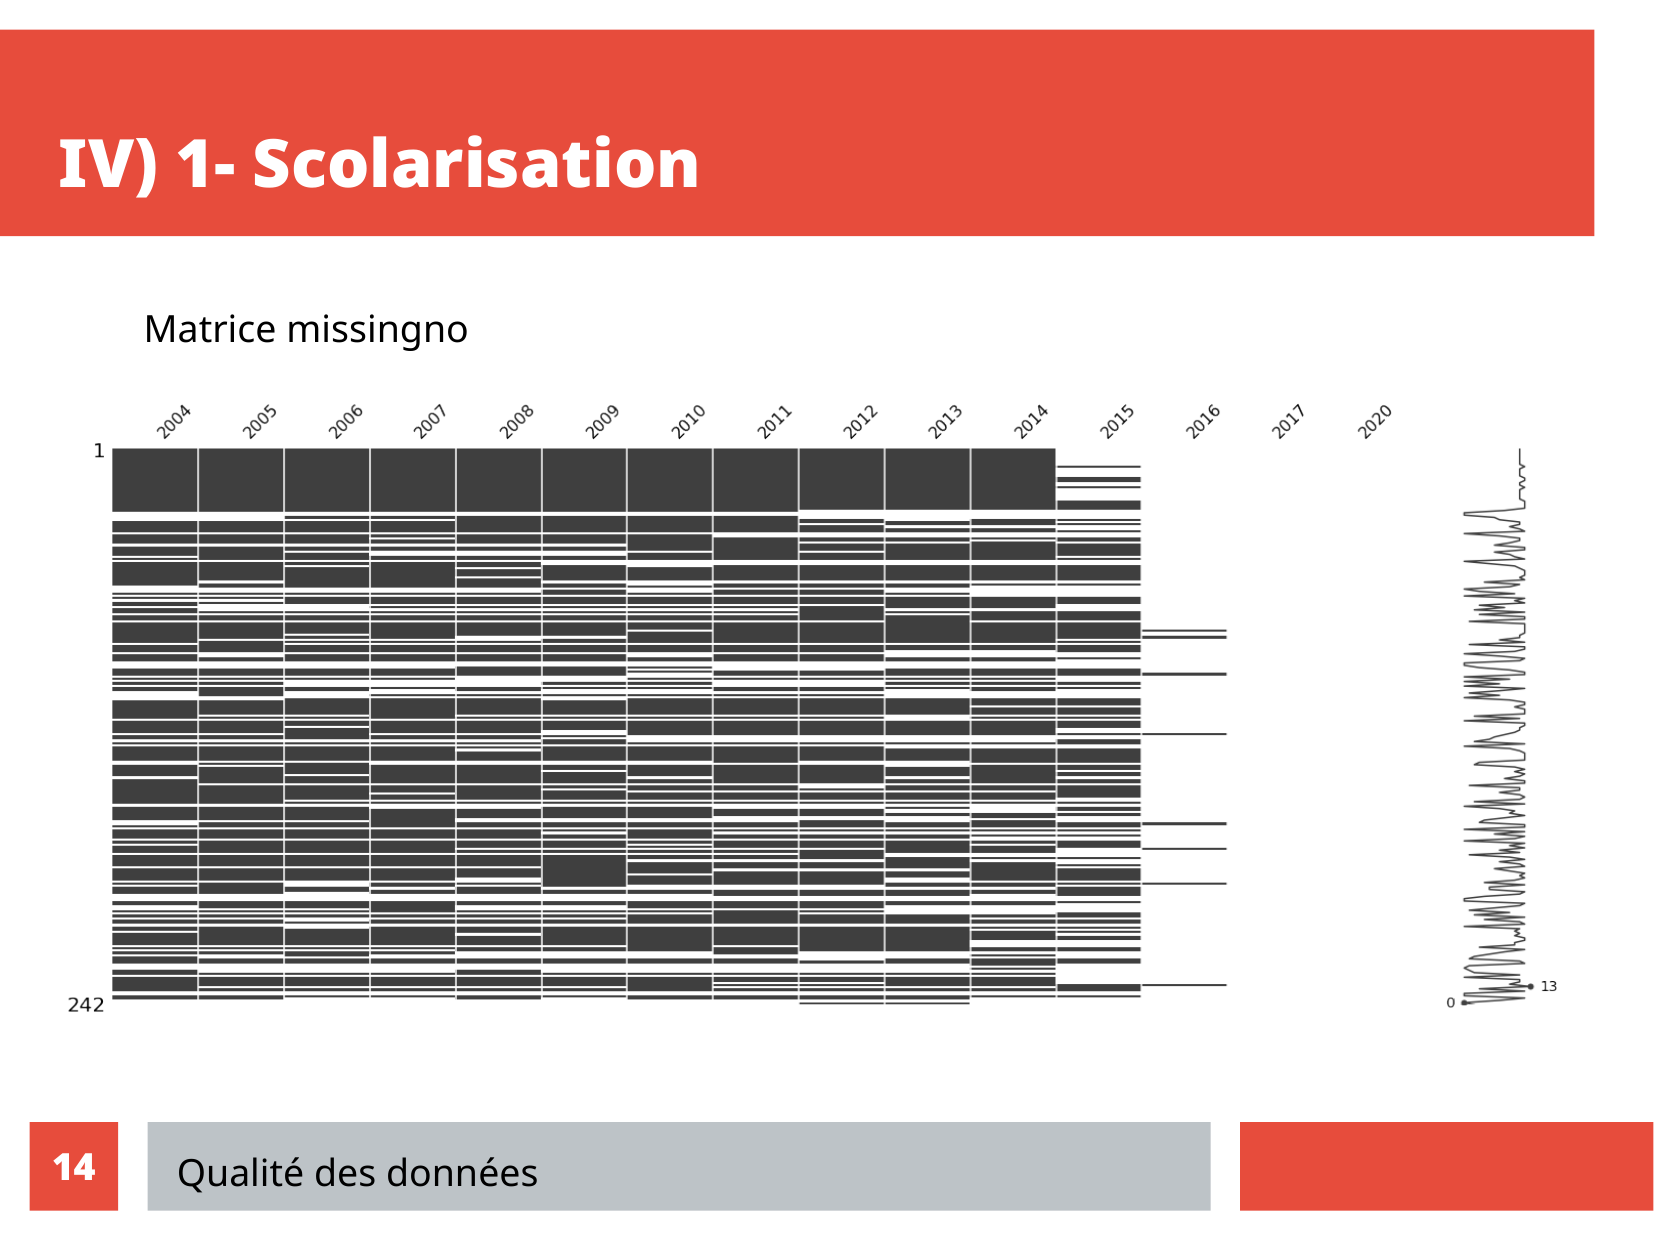

# IV) 1- Scolarisation
Matrice missingno
14
Qualité des données